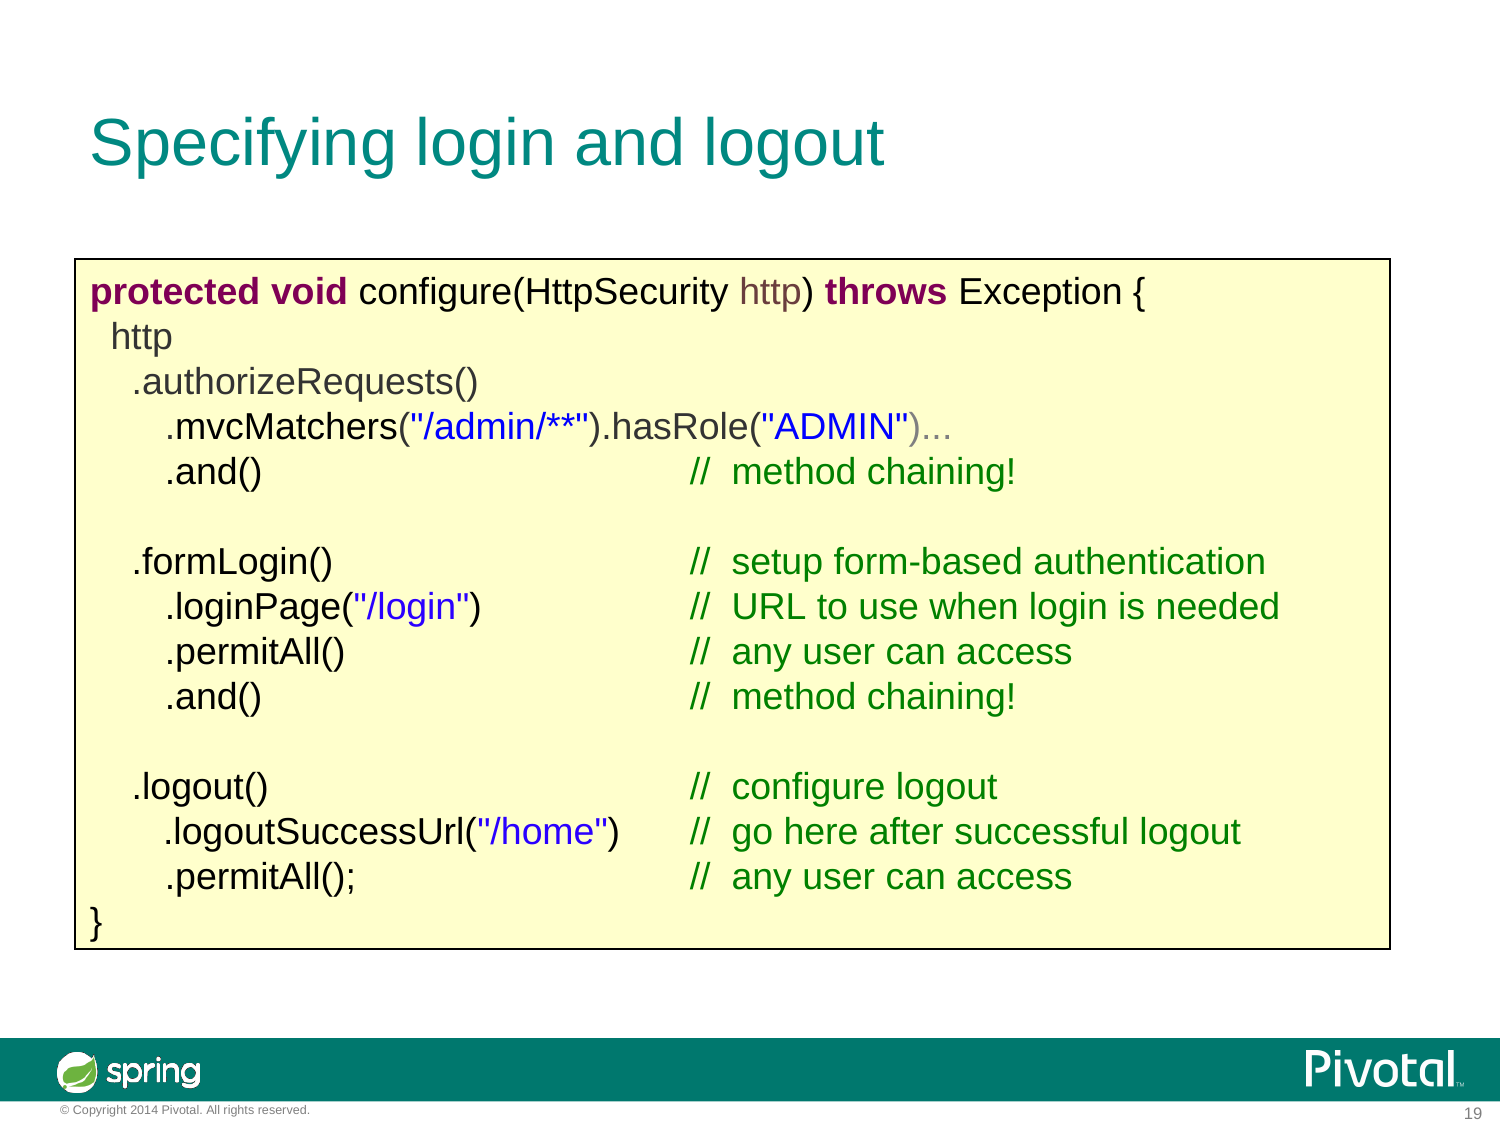

# Specifying login and logout
protected void configure(HttpSecurity http) throws Exception {
 http
 .authorizeRequests()
	.mvcMatchers("/admin/**").hasRole("ADMIN")...
	.and()						// method chaining!
 .formLogin()			 		// setup form-based authentication
	.loginPage("/login")			// URL to use when login is needed
	.permitAll()					// any user can access
	.and()						// method chaining!
 .logout()						// configure logout
 .logoutSuccessUrl("/home")	// go here after successful logout
	.permitAll();					// any user can access
}